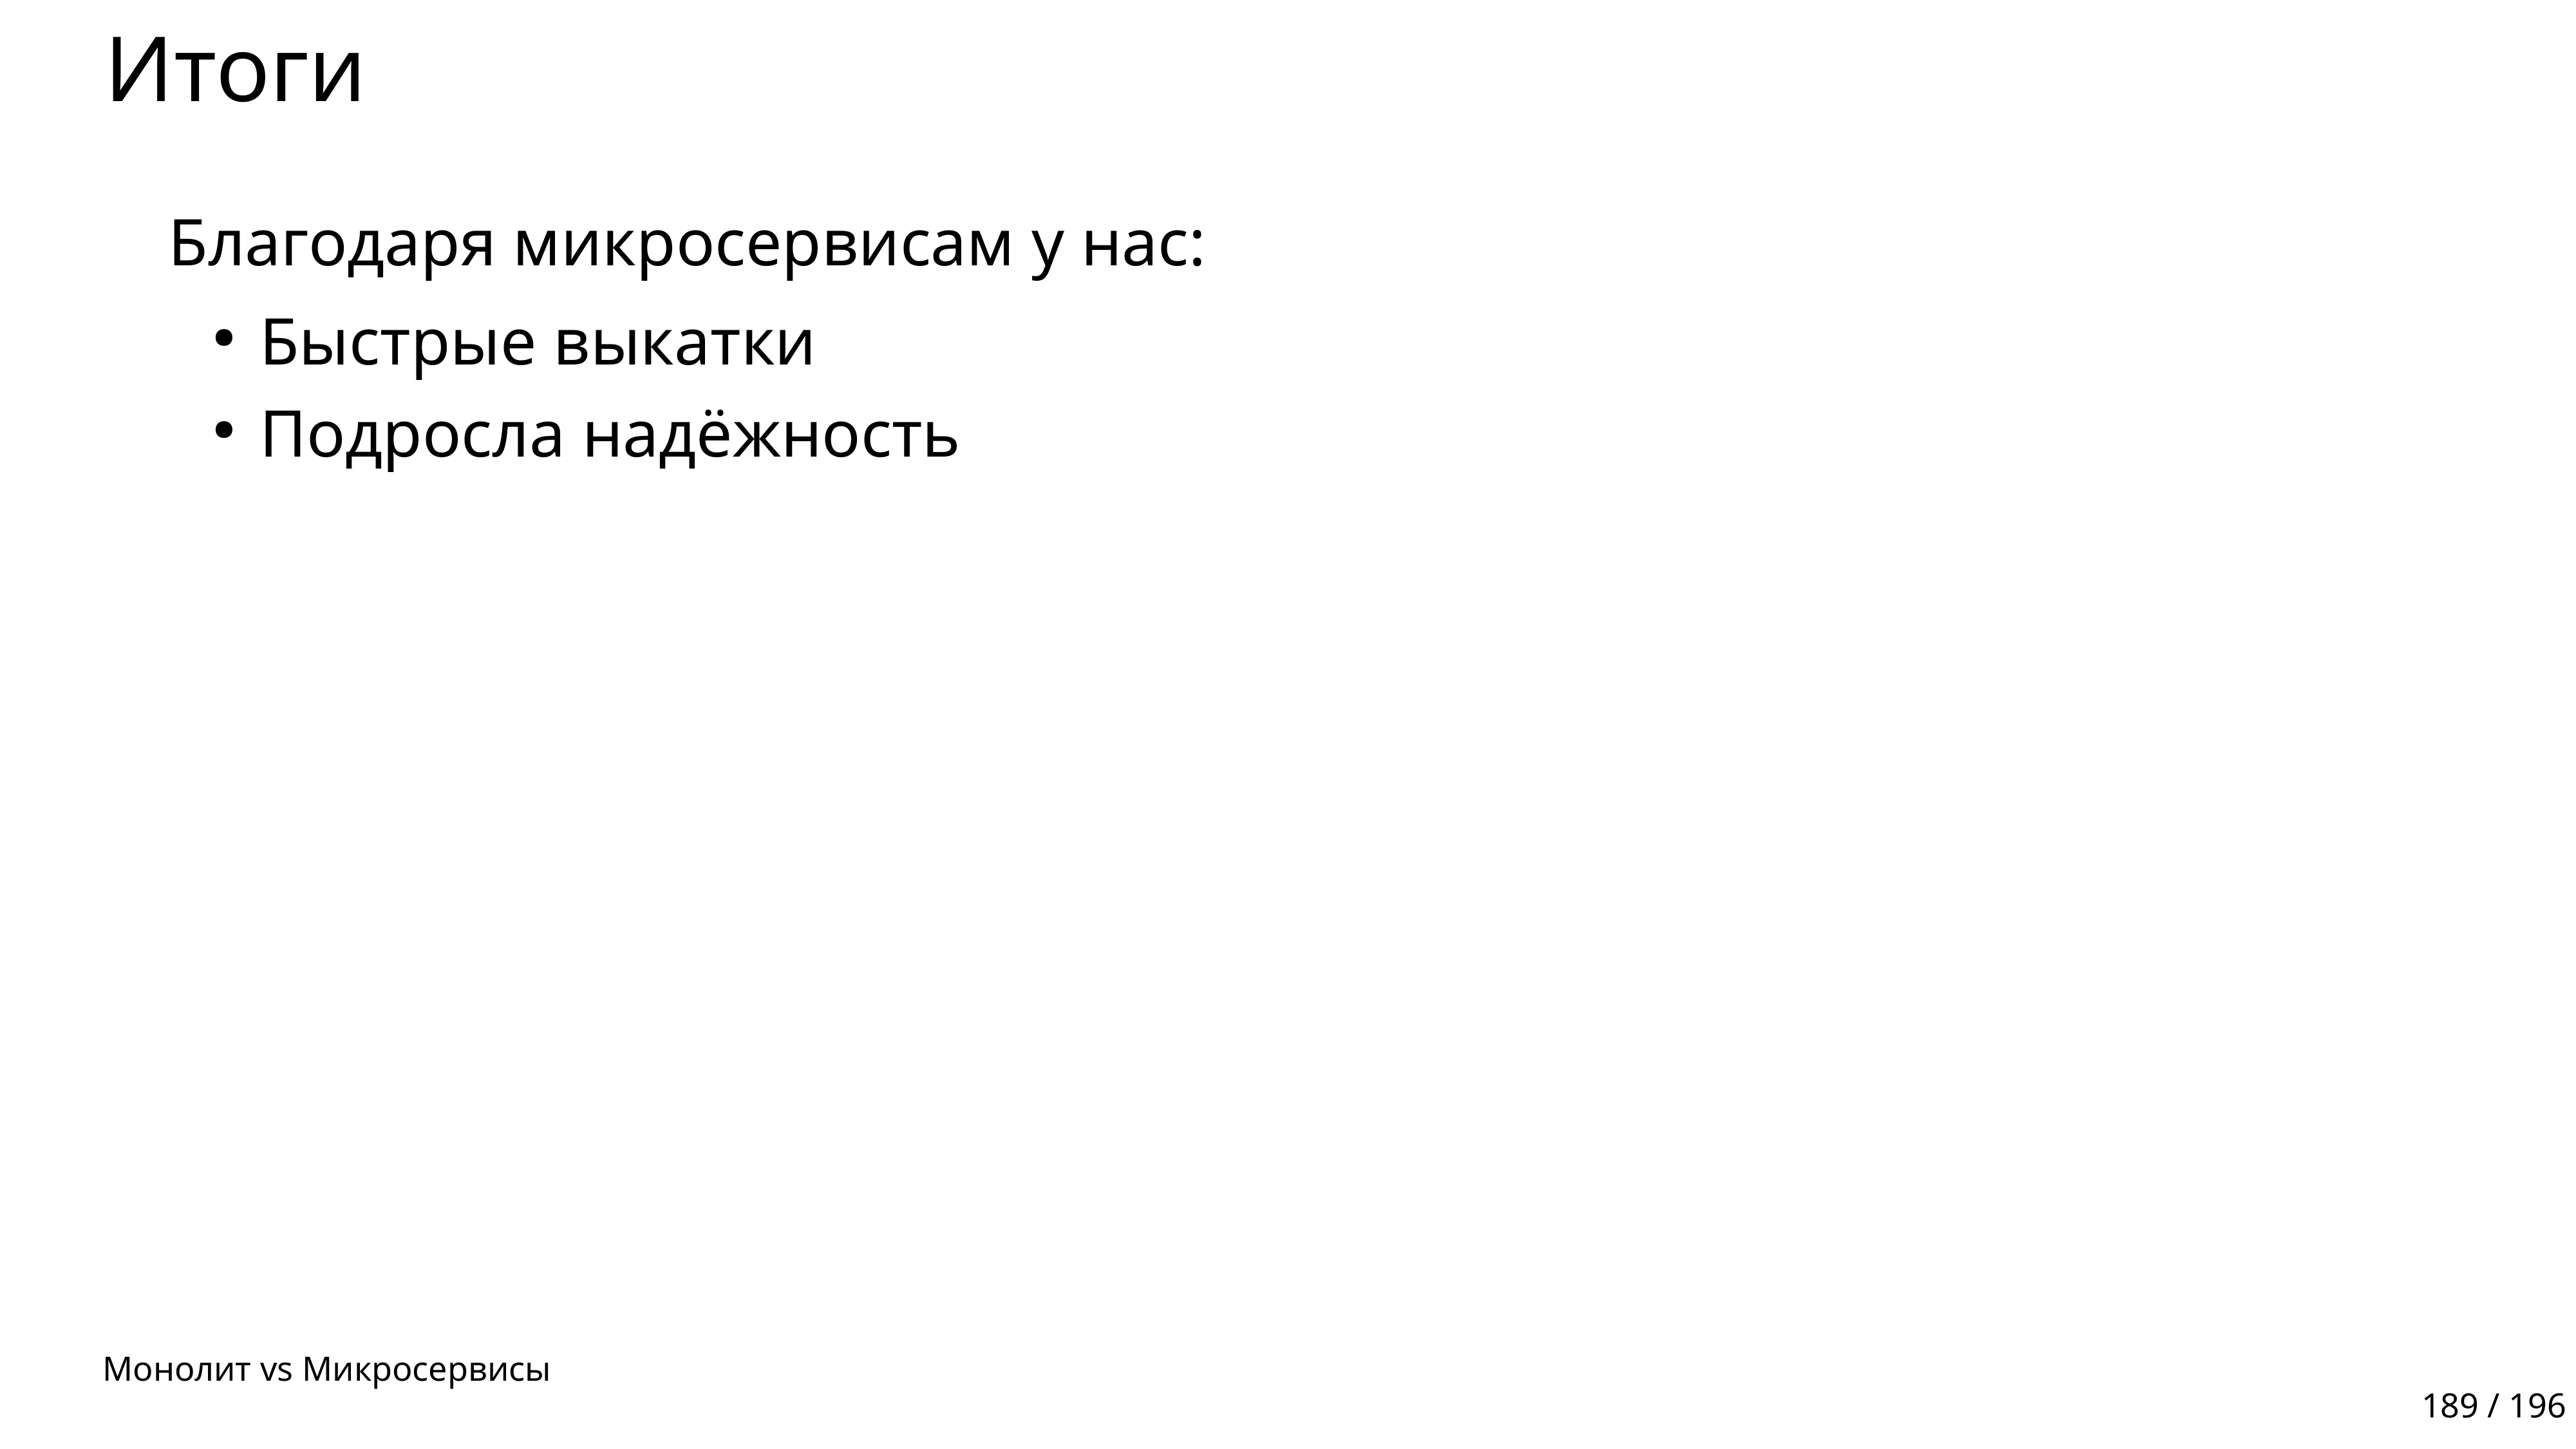

Итоги
# Благодаря микросервисам у нас:
 Быстрые выкатки
 Подросла надёжность
Монолит vs Микросервисы